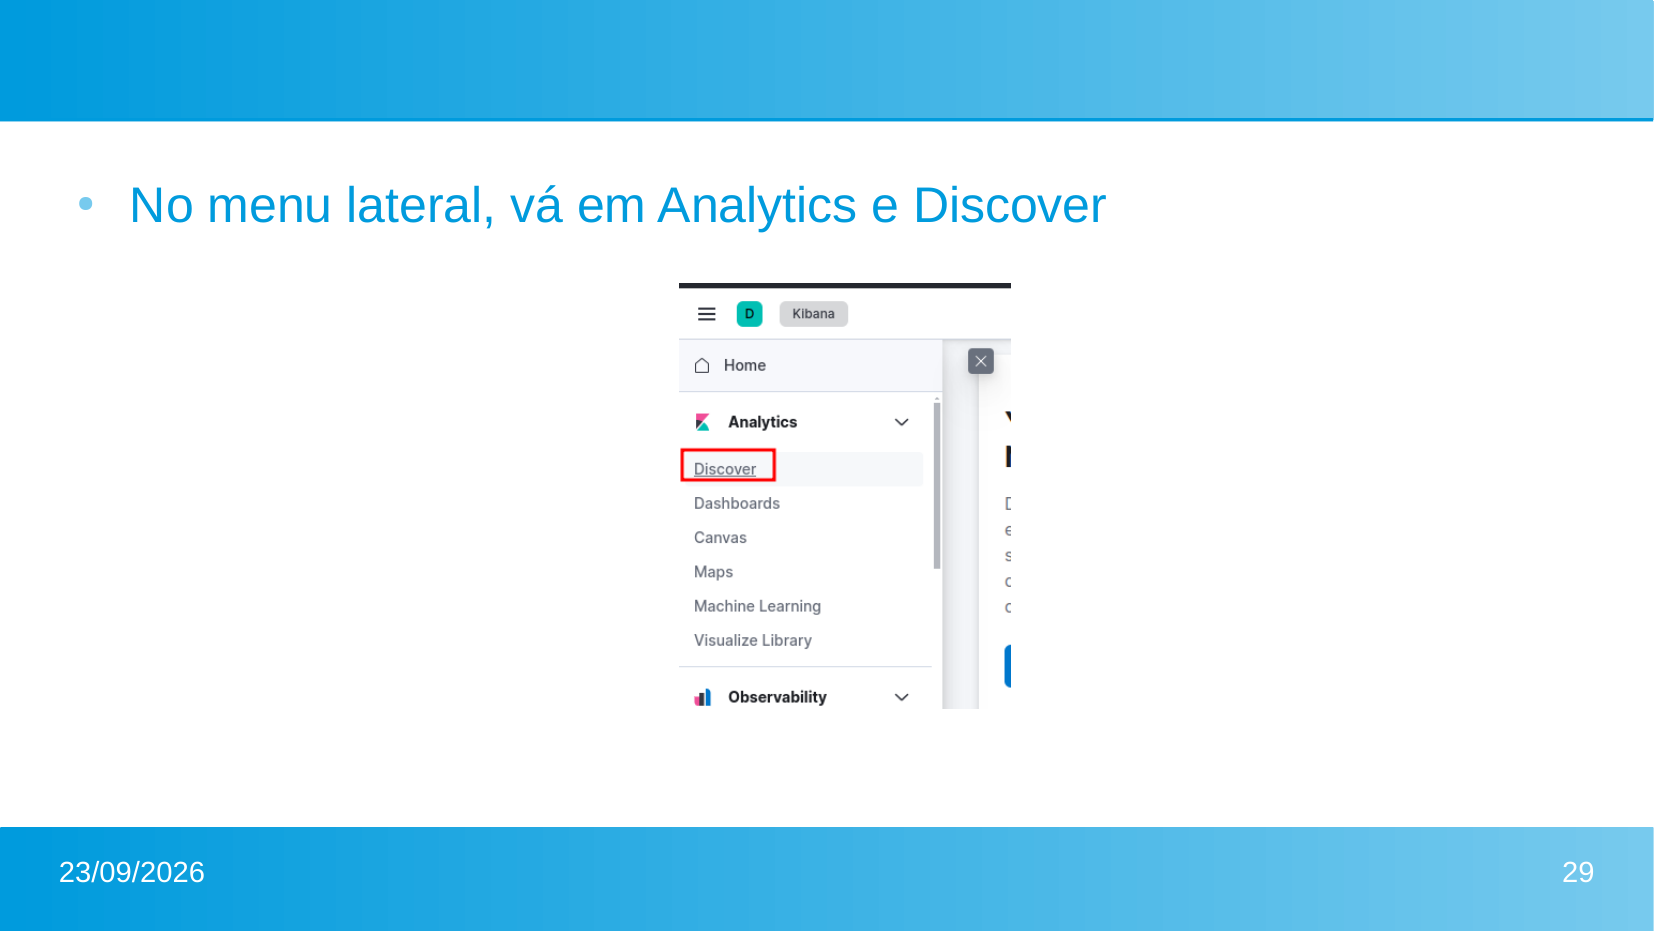

#
No menu lateral, vá em Analytics e Discover
29